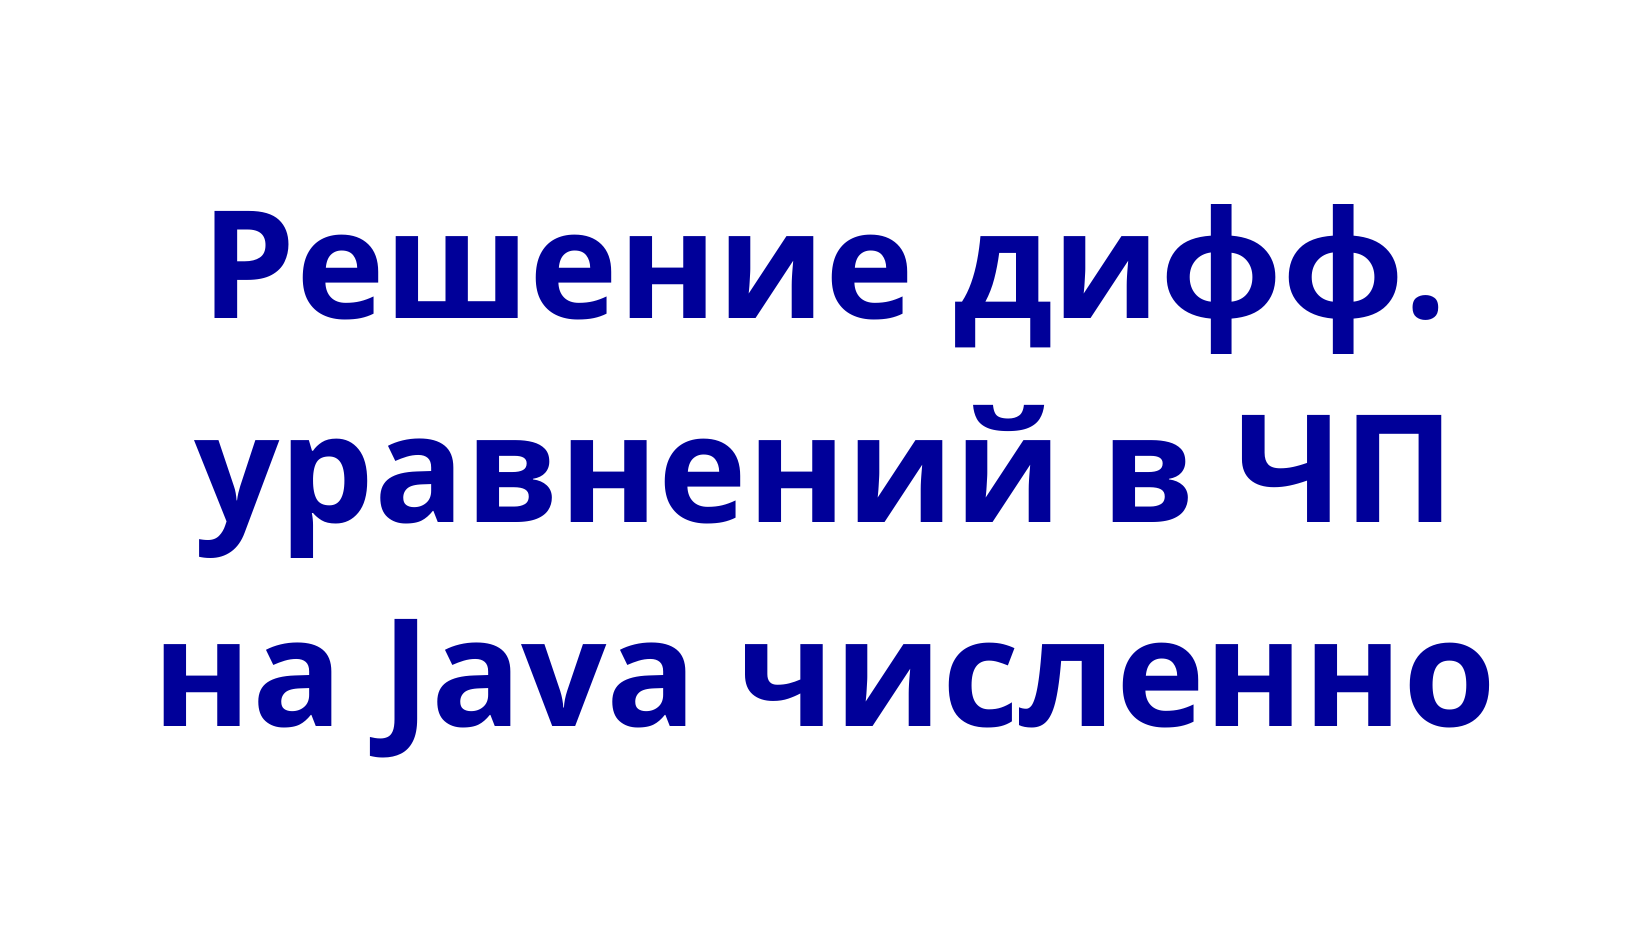

# Решение дифф. уравнений в ЧП
на Java численно